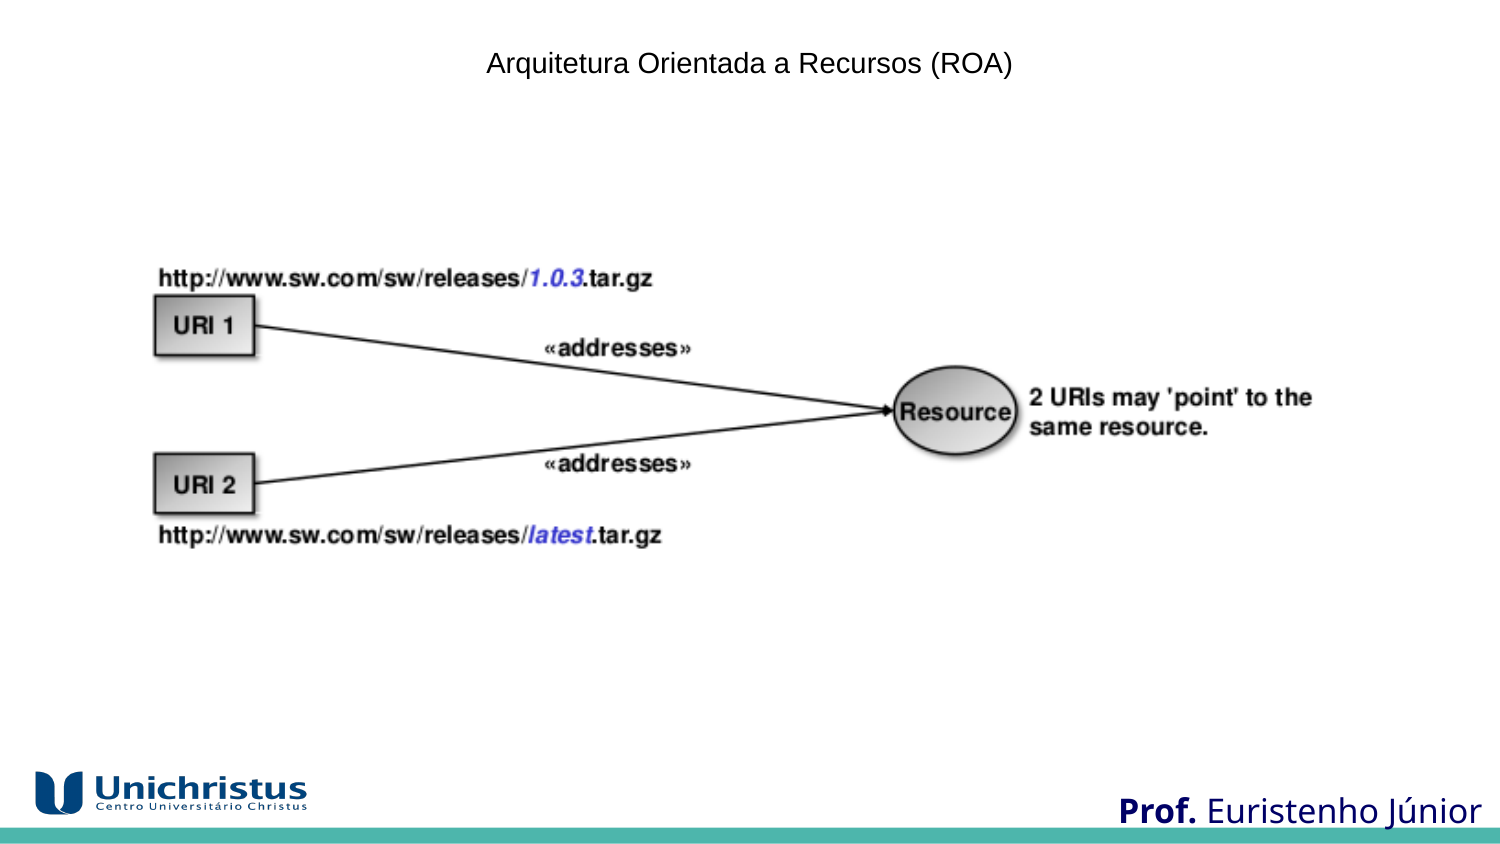

# Arquitetura Orientada a Recursos (ROA)
Prof. Euristenho Júnior